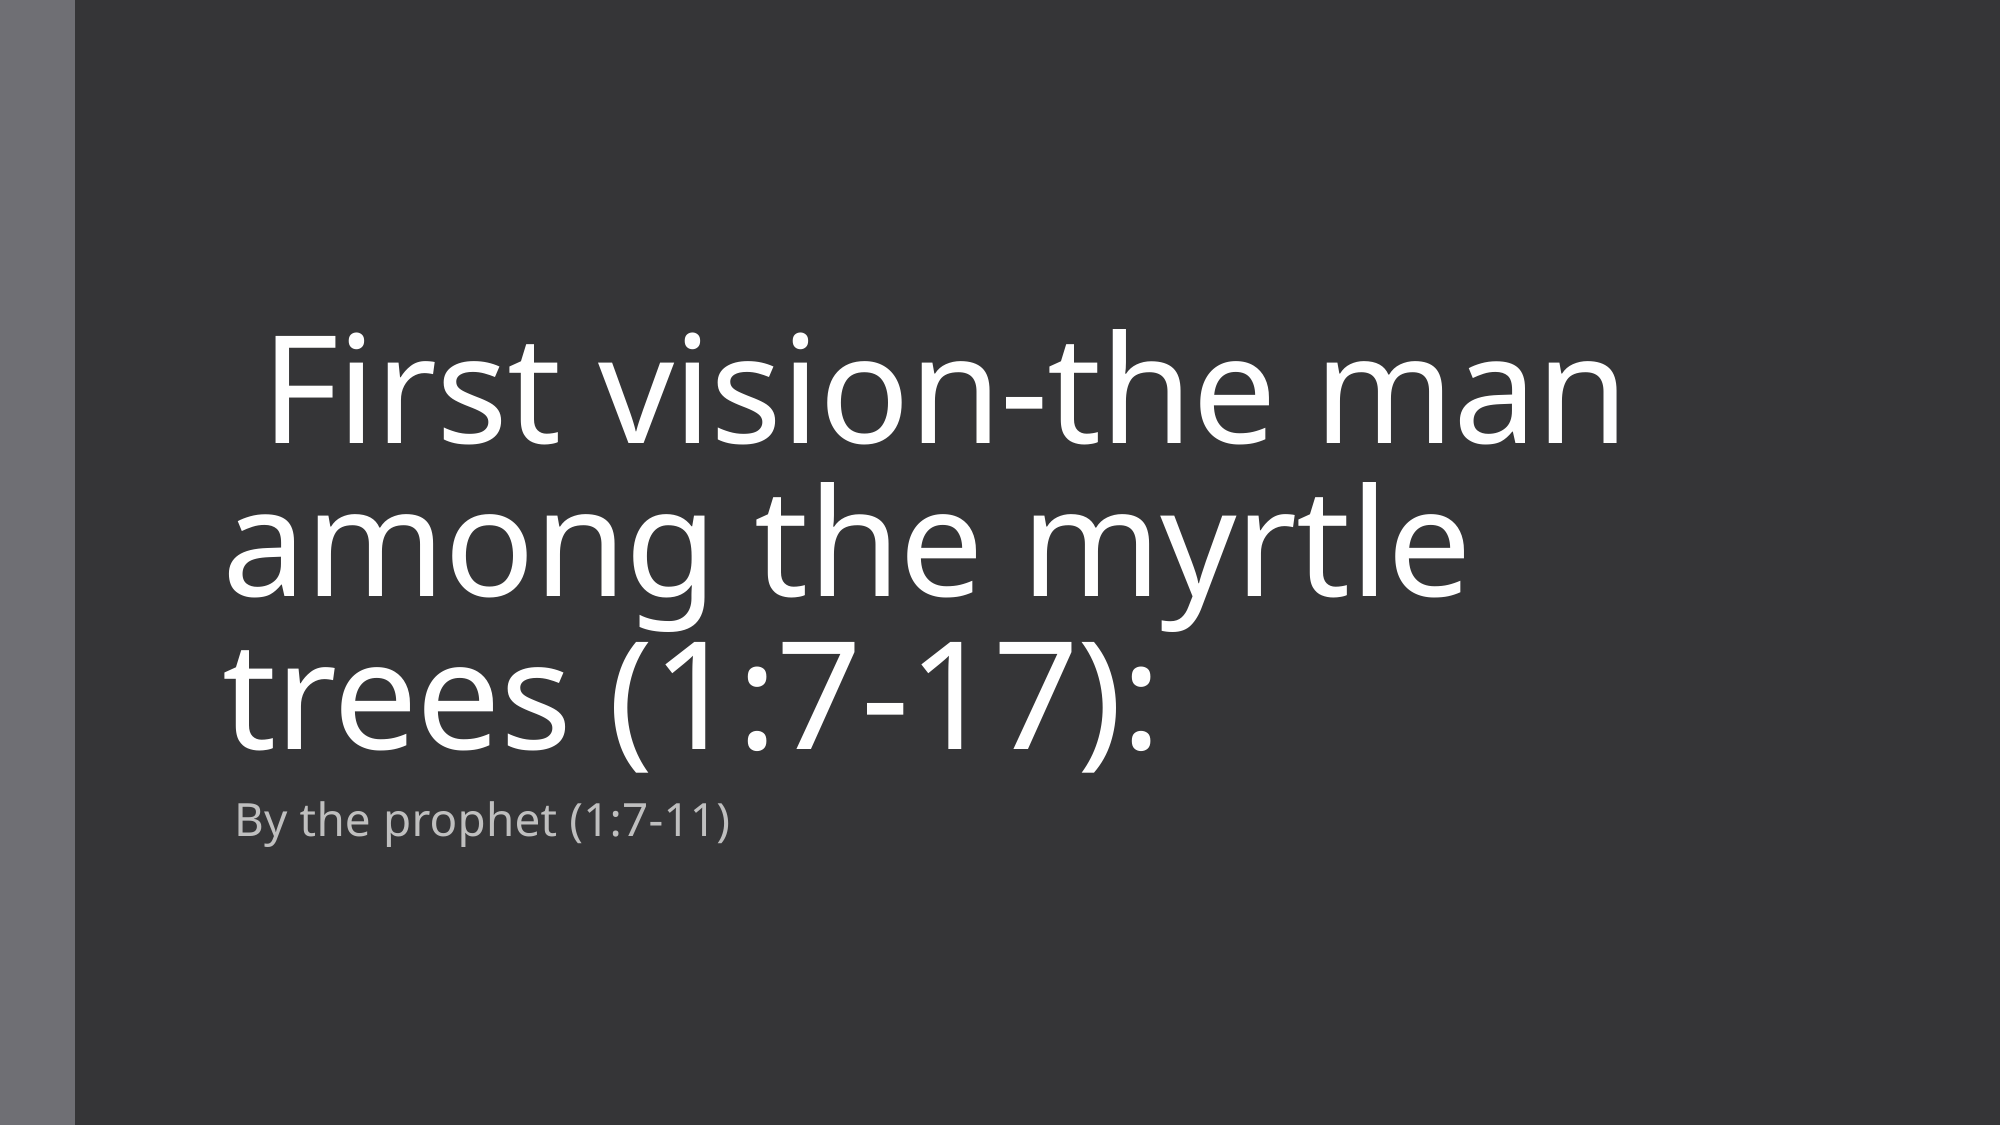

# First vision-the man among the myrtle trees (1:7-17):
 By the prophet (1:7-11)